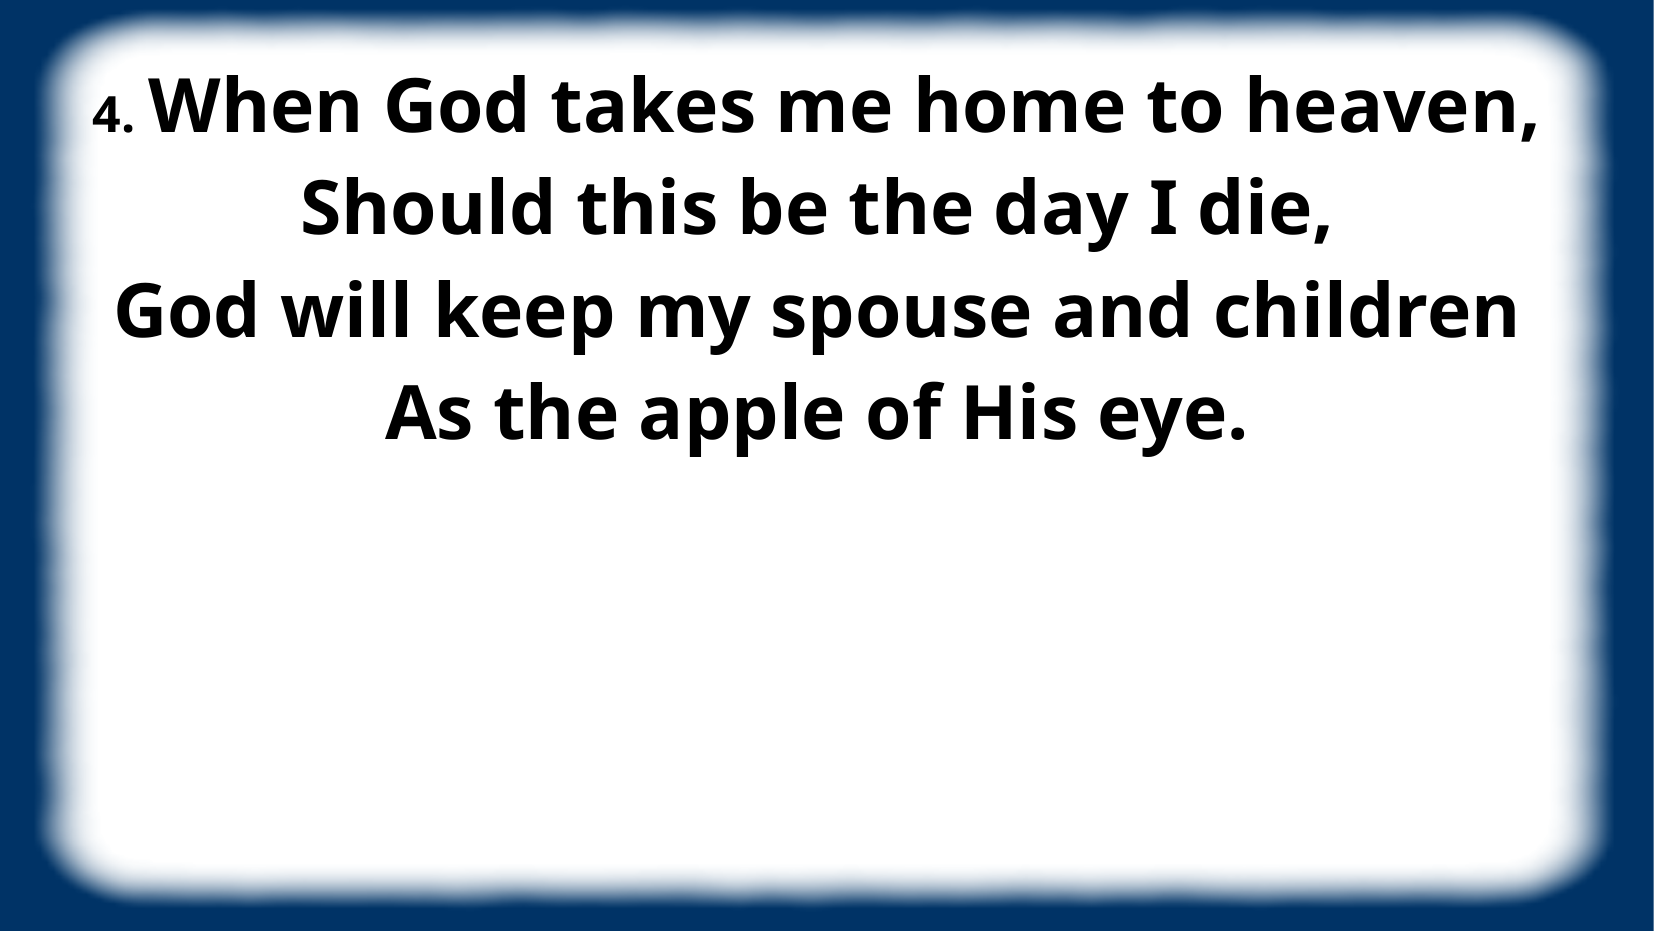

4. When God takes me home to heaven,
Should this be the day I die,
God will keep my spouse and children
As the apple of His eye.